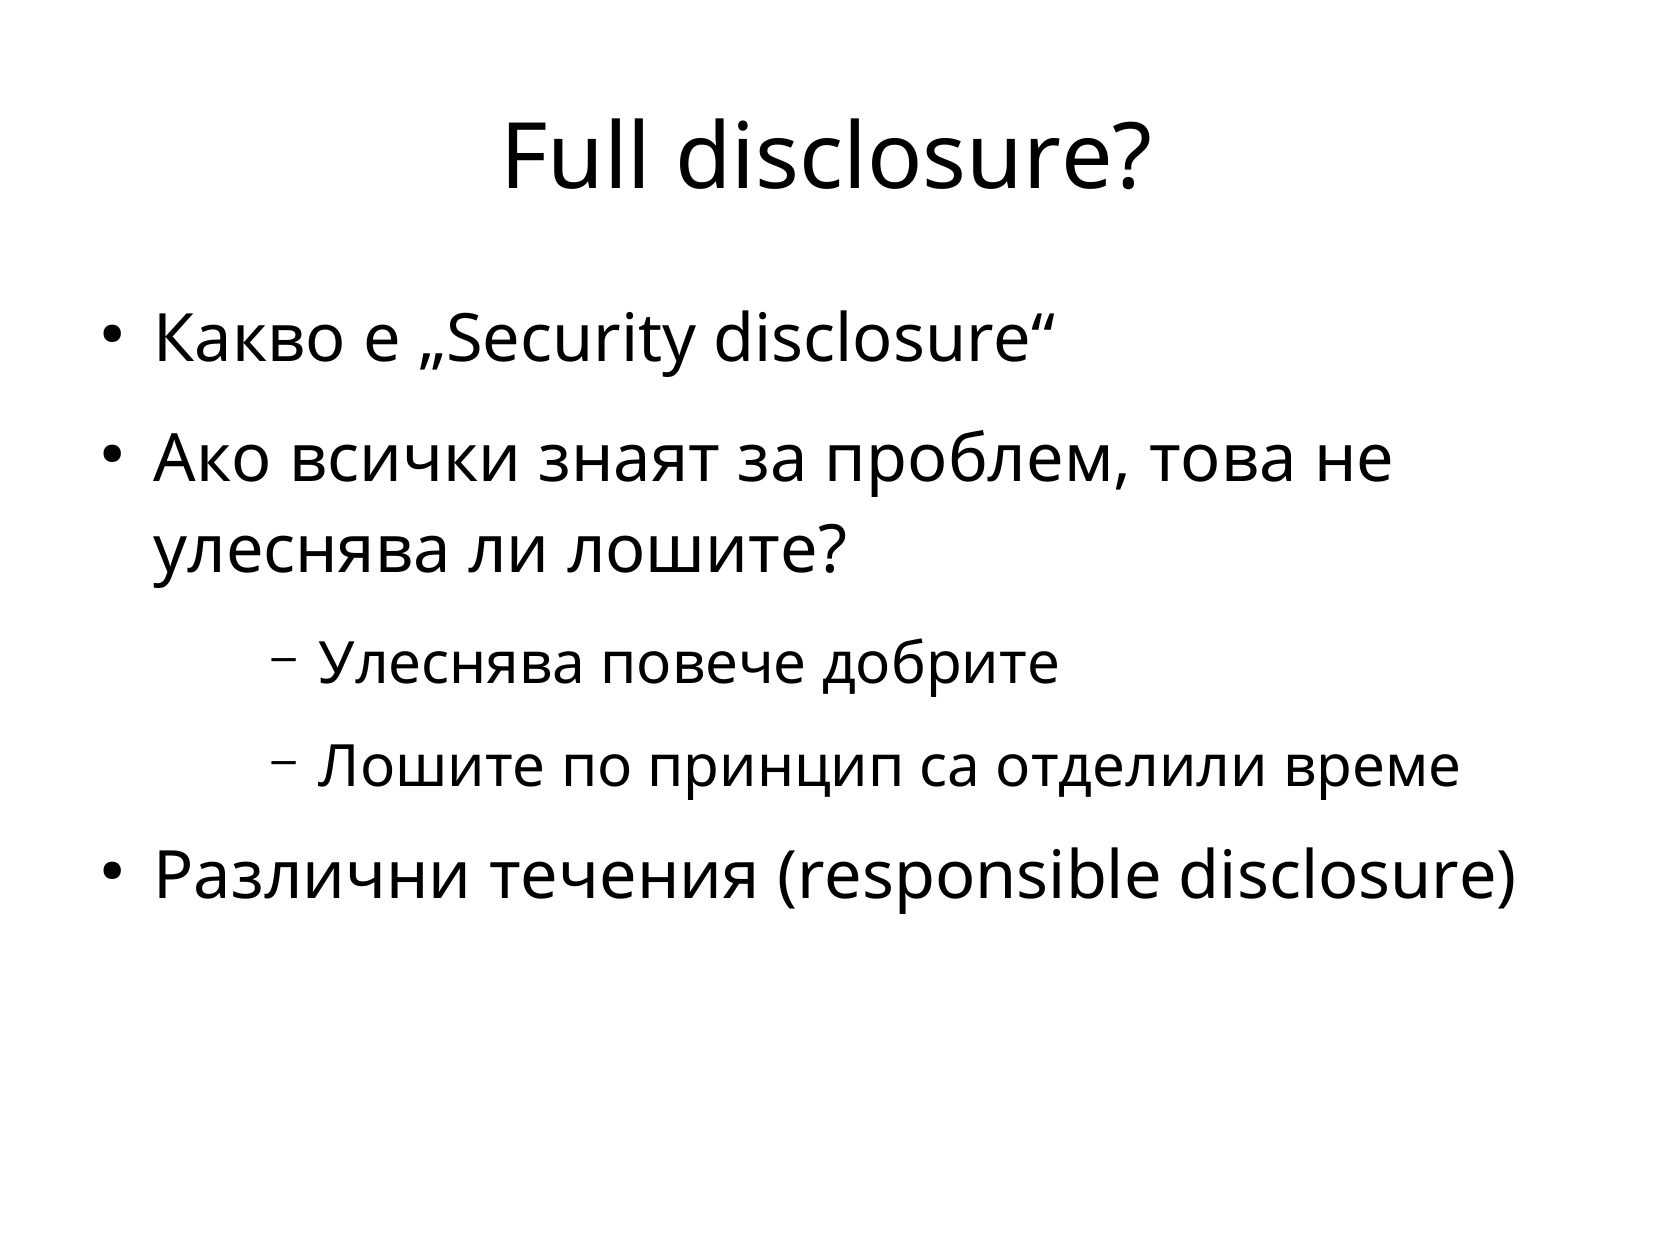

# Full disclosure?
Какво е „Security disclosure“
Ако всички знаят за проблем, това не улеснява ли лошите?
Улеснява повече добрите
Лошите по принцип са отделили време
Различни течения (responsible disclosure)